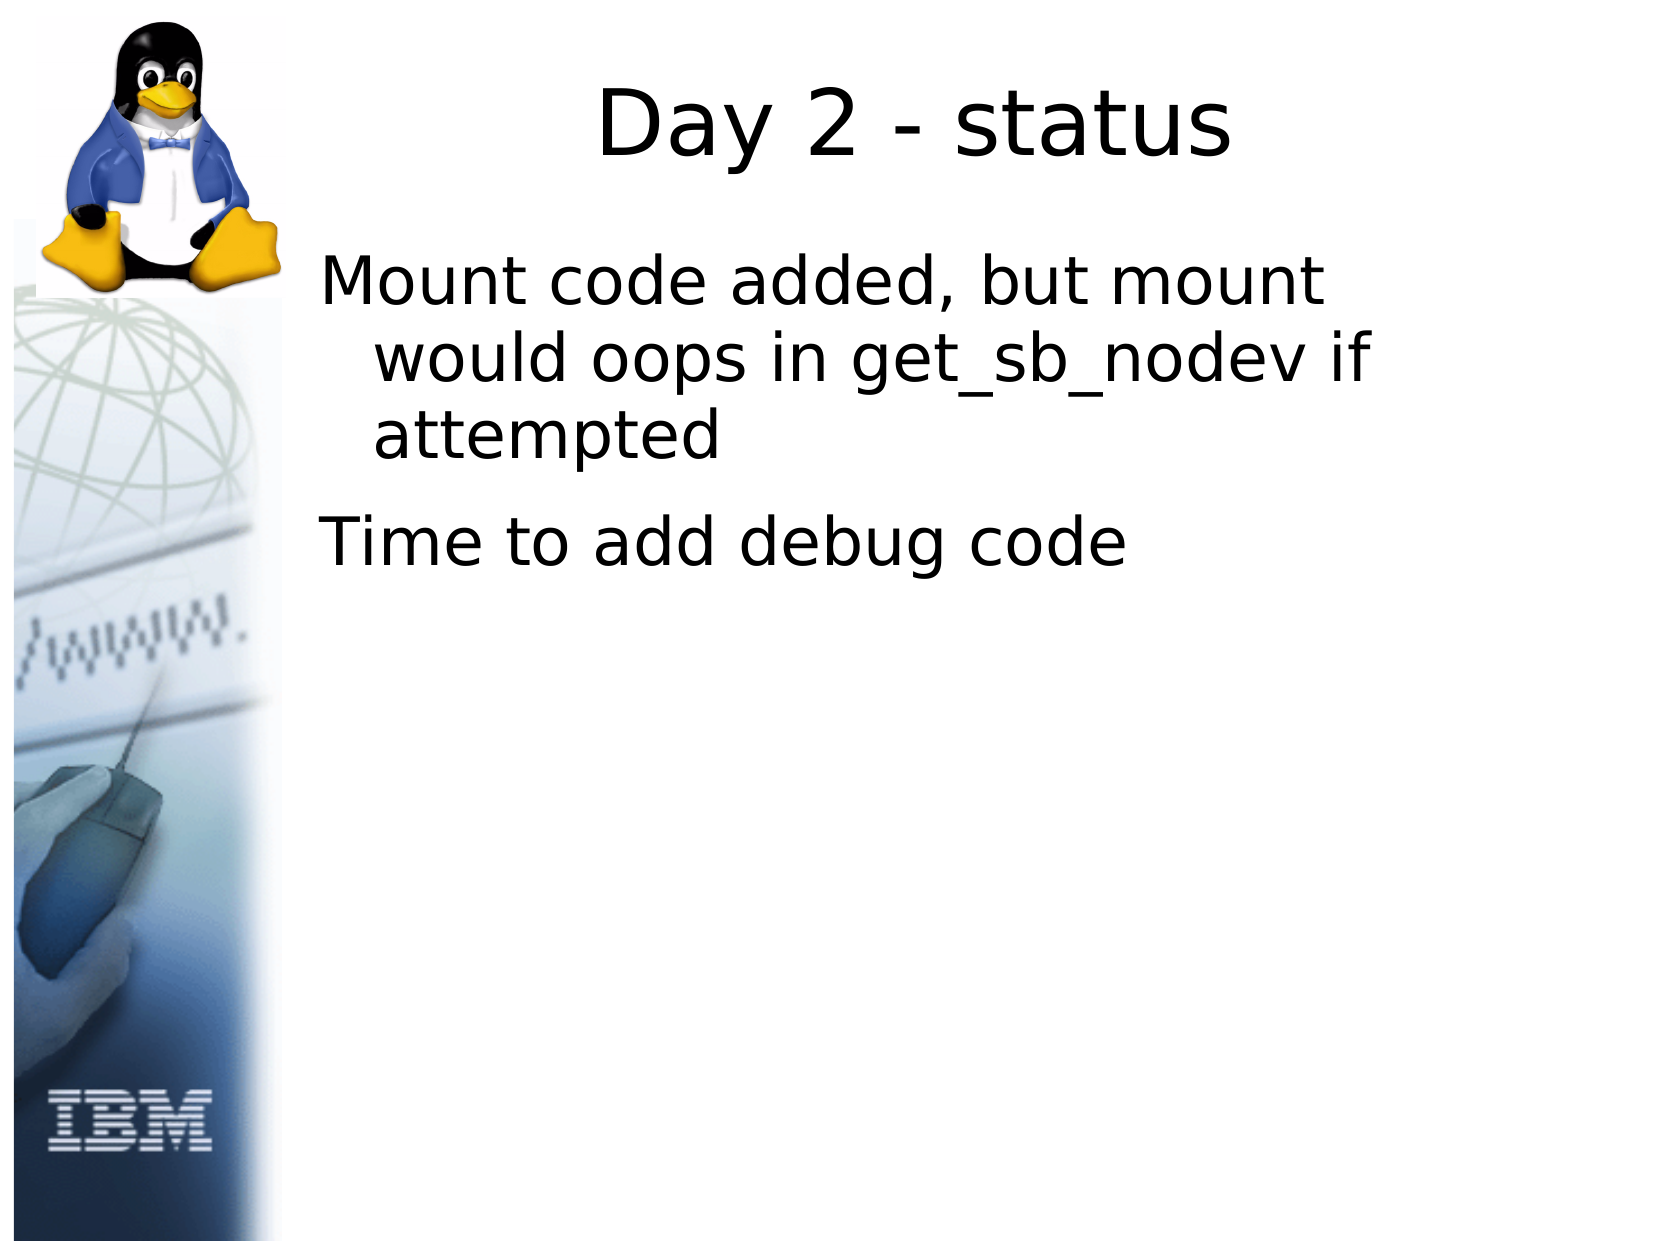

# Day 2 - status
Mount code added, but mount would oops in get_sb_nodev if attempted
Time to add debug code